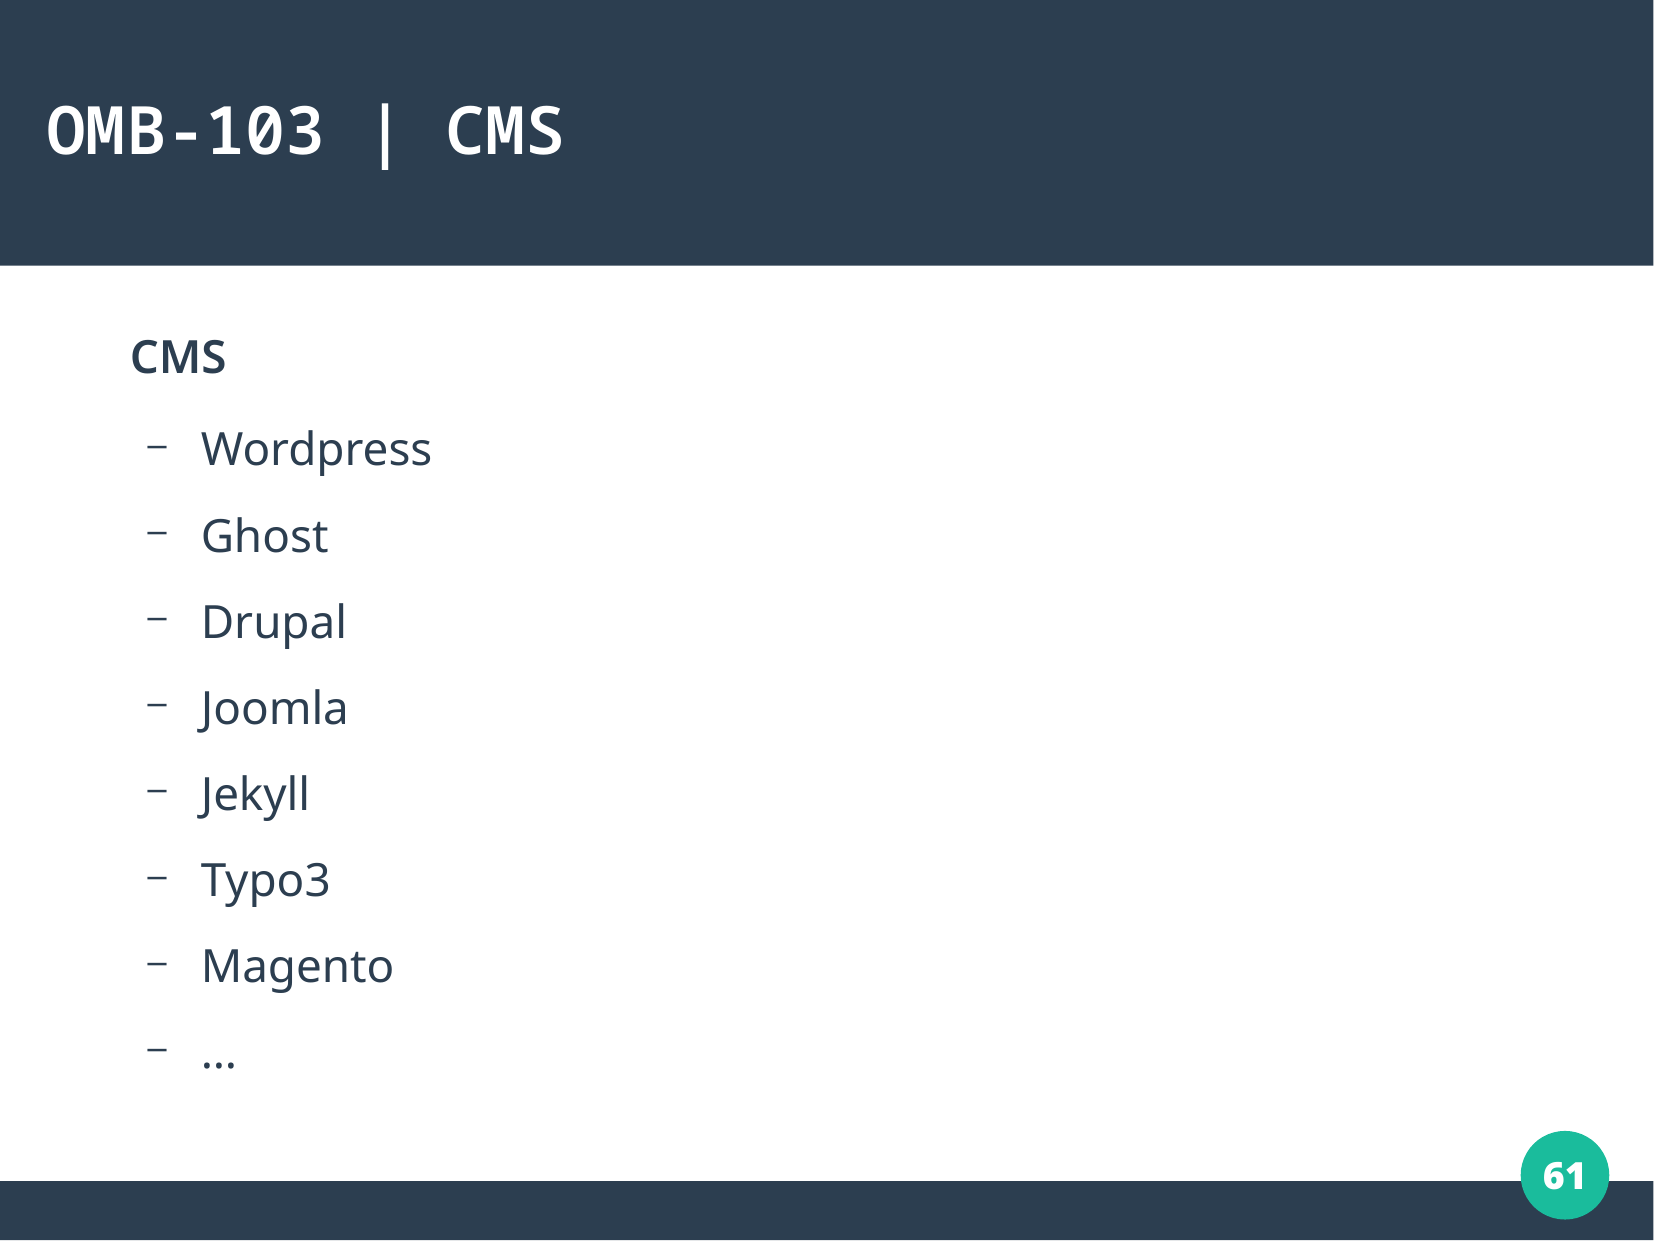

OMB-103 | CMS
# CMS
Wordpress
Ghost
Drupal
Joomla
Jekyll
Typo3
Magento
…
61